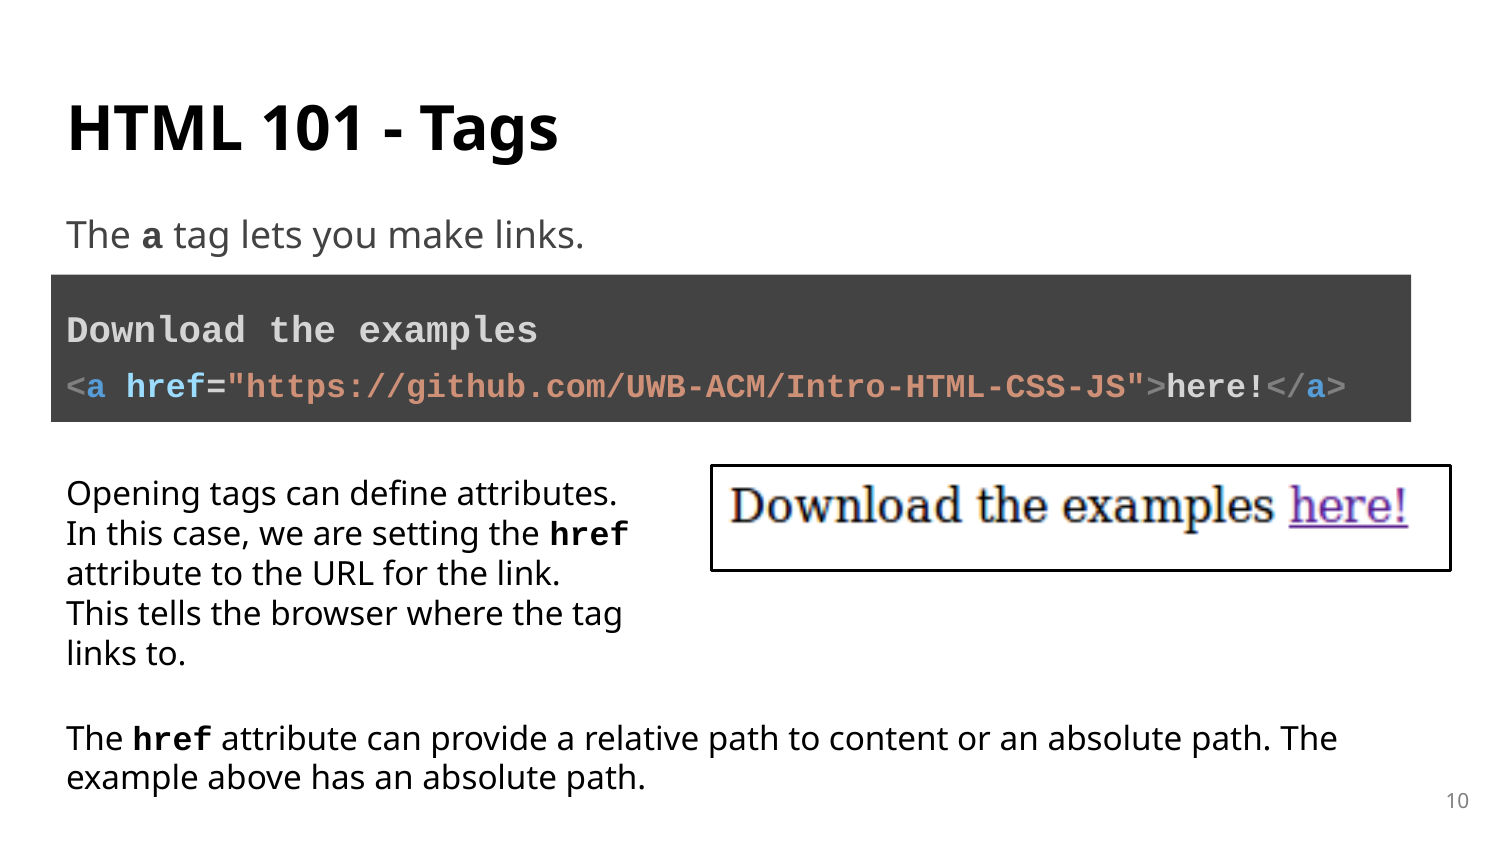

# HTML 101 - Tags
The a tag lets you make links.
Download the examples
<a href="https://github.com/UWB-ACM/Intro-HTML-CSS-JS">here!</a>
Opening tags can define attributes.
In this case, we are setting the href
attribute to the URL for the link.
This tells the browser where the tag
links to.
The href attribute can provide a relative path to content or an absolute path. The example above has an absolute path.